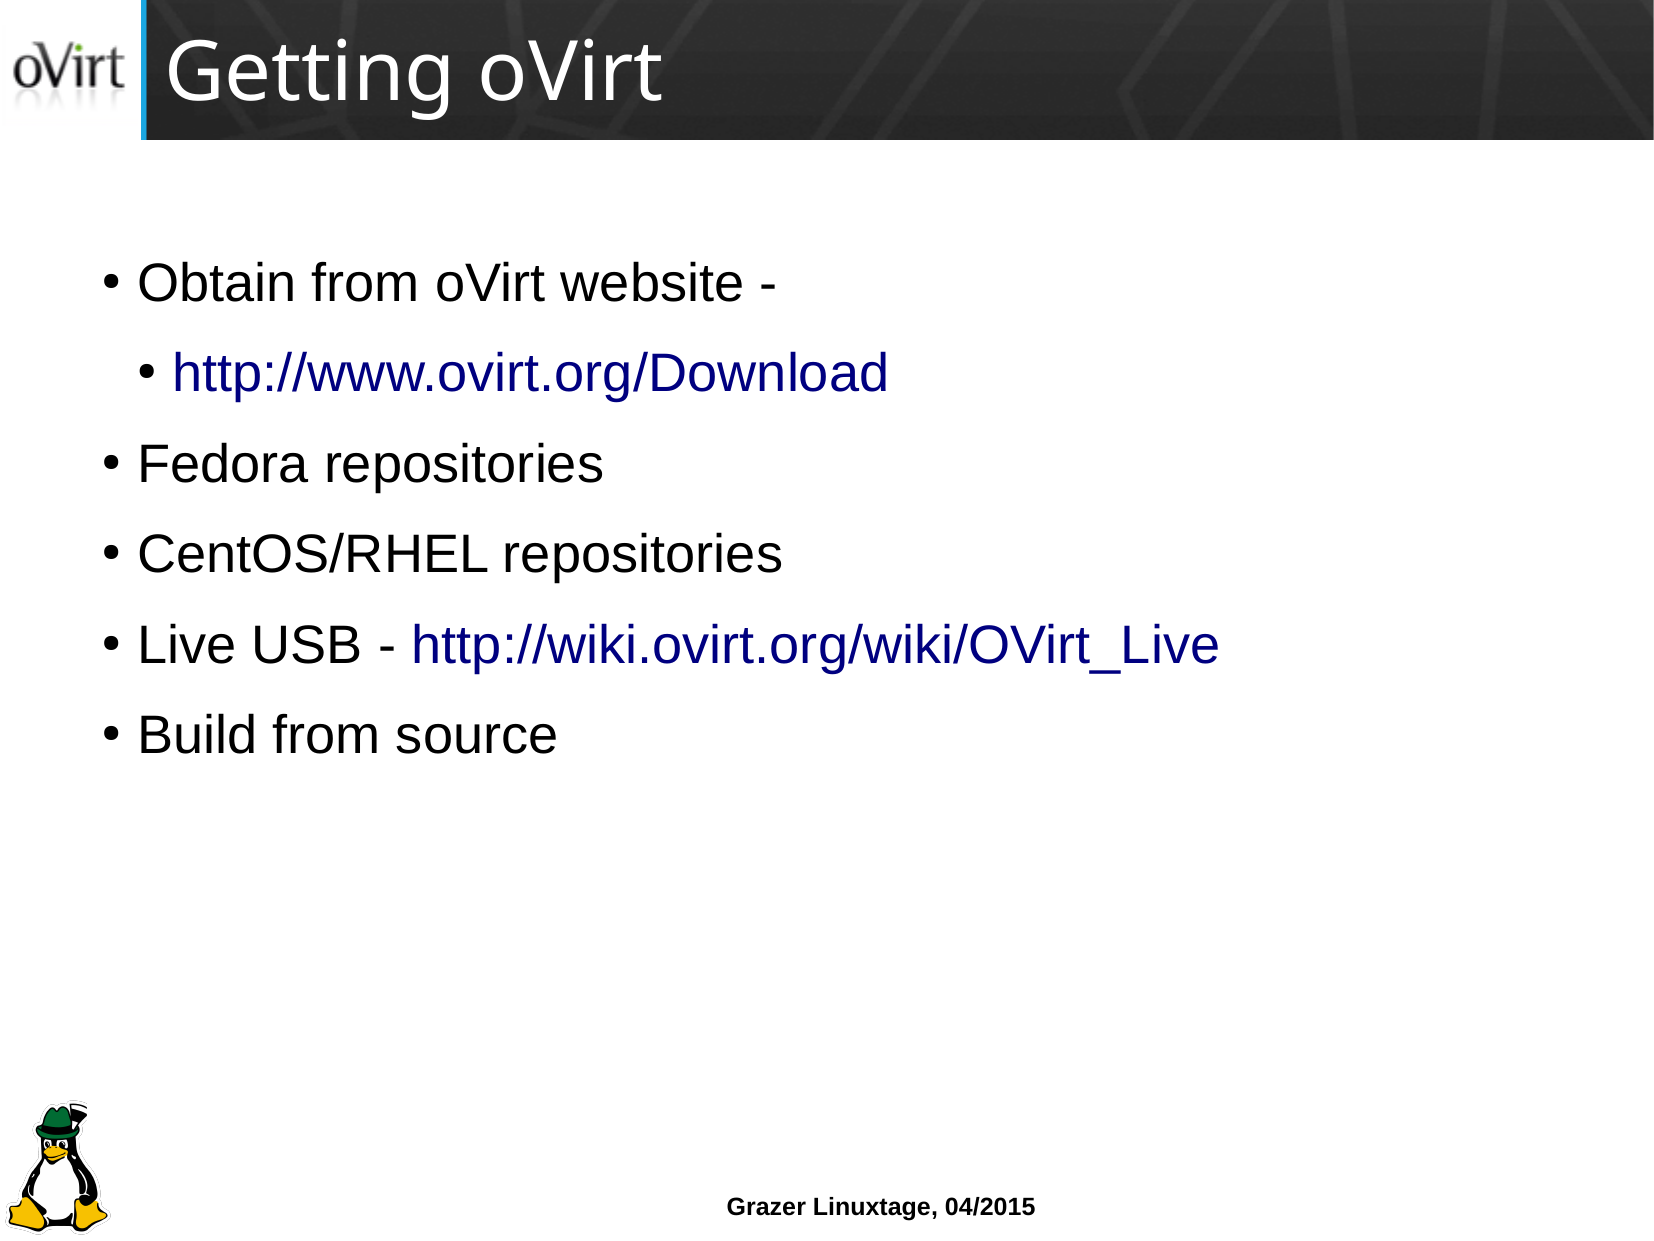

# Getting oVirt
Obtain from oVirt website -
http://www.ovirt.org/Download
Fedora repositories
CentOS/RHEL repositories
Live USB - http://wiki.ovirt.org/wiki/OVirt_Live
Build from source